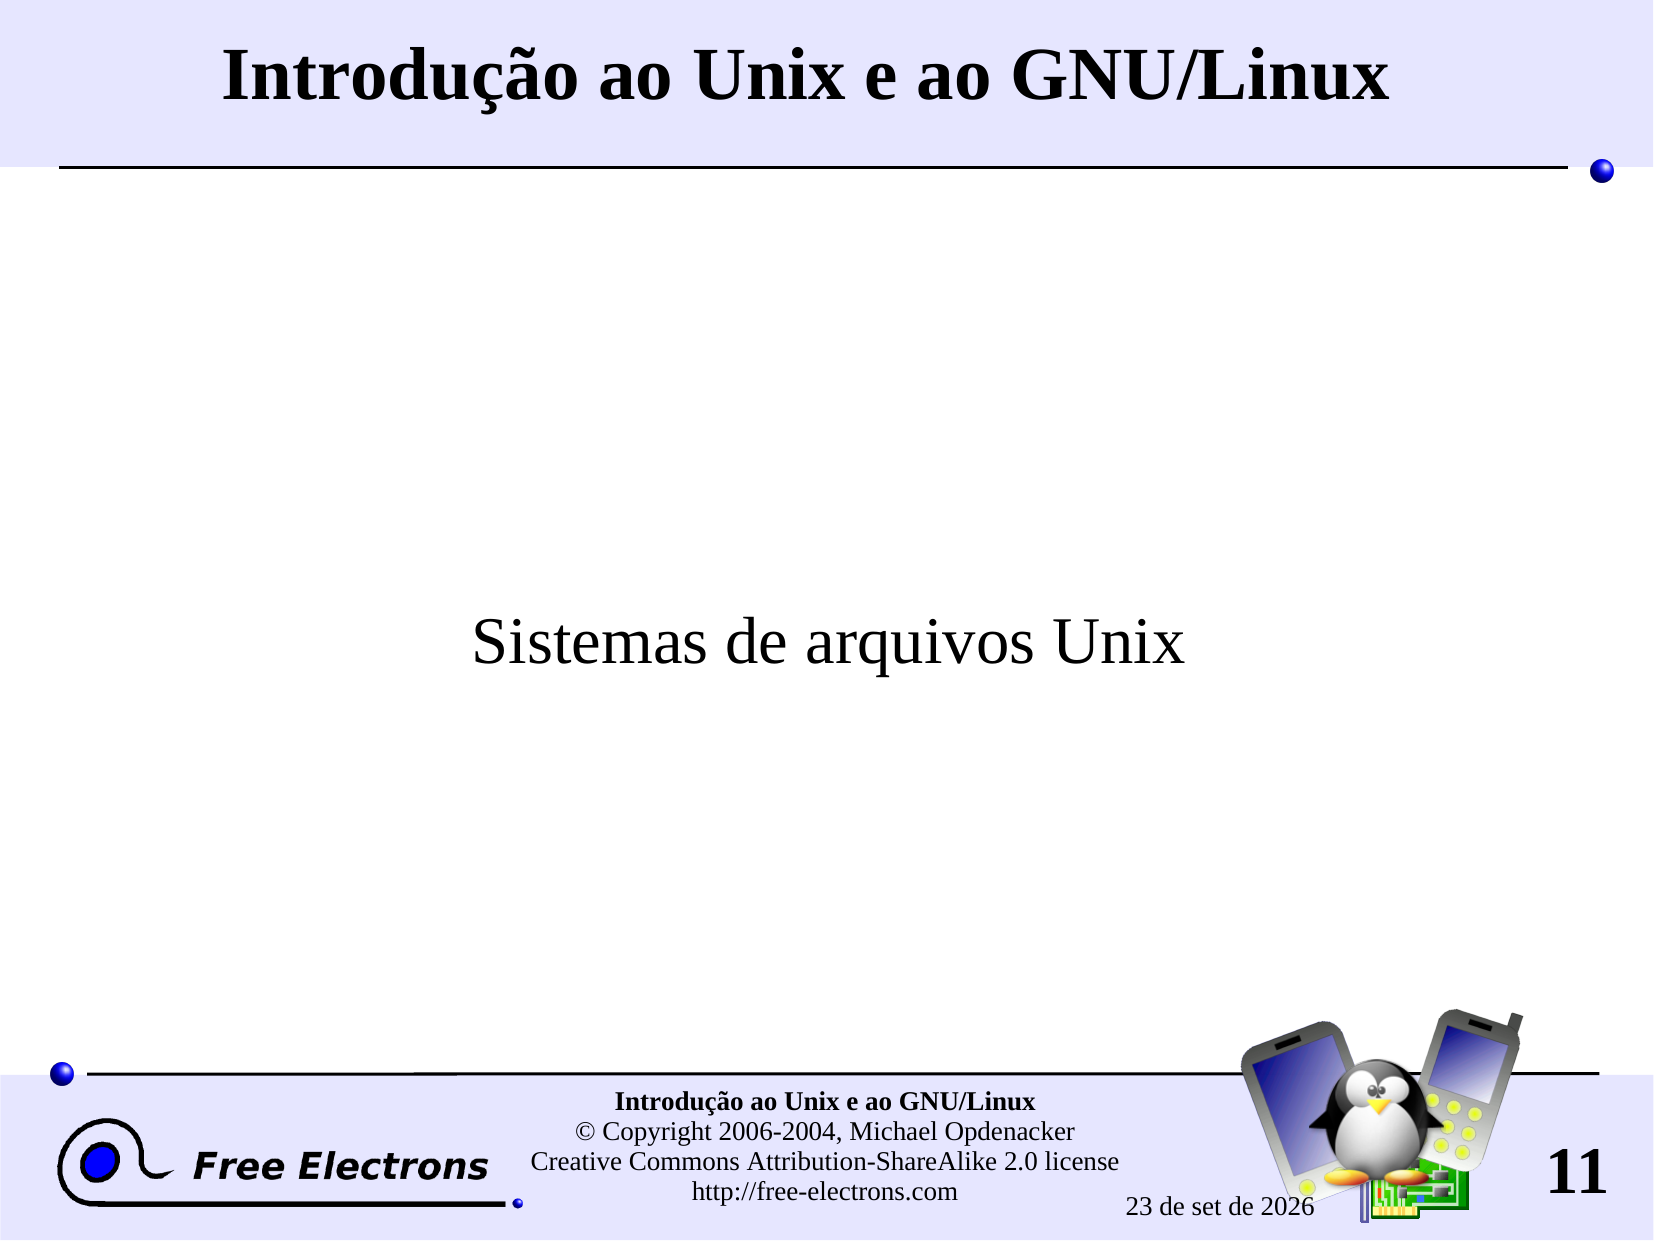

# Introdução ao Unix e ao GNU/Linux
Sistemas de arquivos Unix